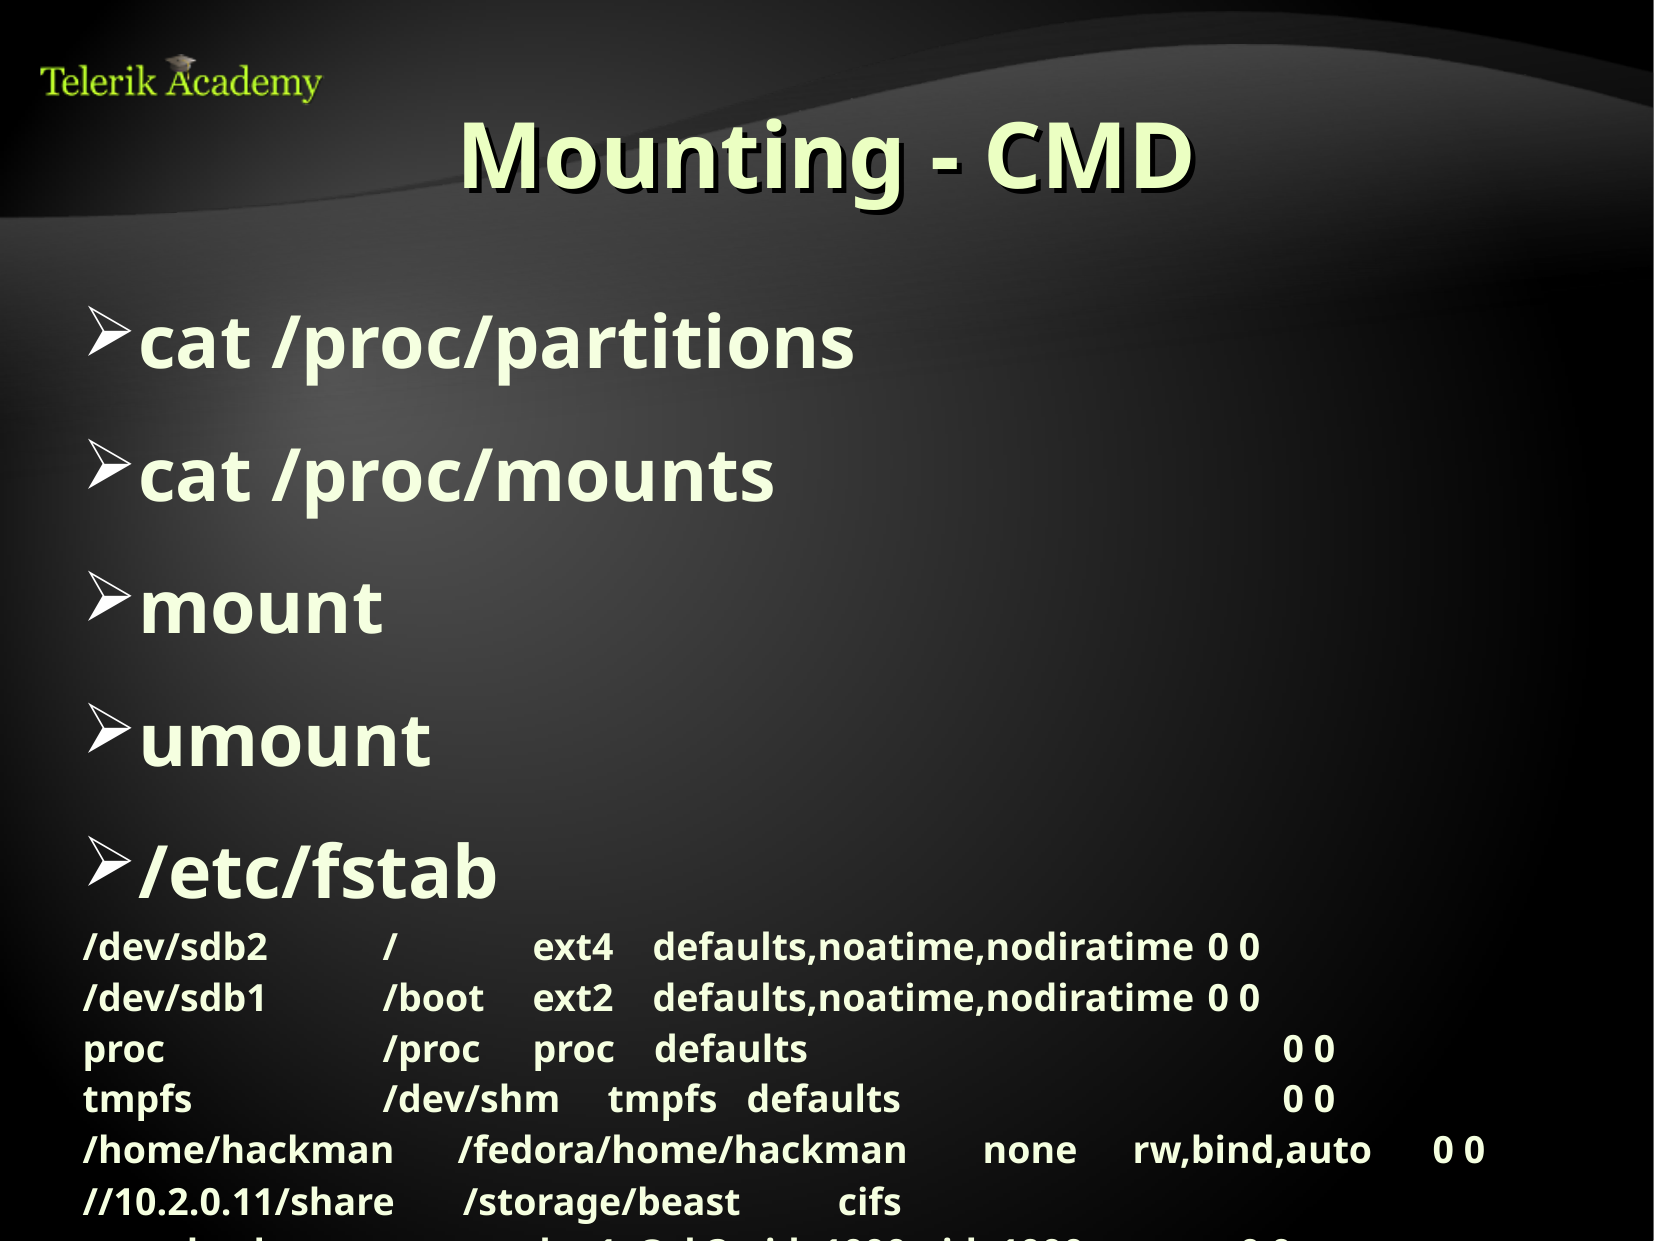

# Mounting - CMD
cat /proc/partitions
cat /proc/mounts
mount
umount
/etc/fstab
/dev/sdb2		/		ext4 defaults,noatime,nodiratime	0 0
/dev/sdb1		/boot	ext2 defaults,noatime,nodiratime	0 0
proc			/proc	proc defaults							0 0
tmpfs			/dev/shm	tmpfs defaults						0 0
/home/hackman	/fedora/home/hackman	none	rw,bind,auto	0 0
//10.2.0.11/share /storage/beast cifs user=hackman,password=p1r@tk3,uid=1000,gid=1000,noauto 0 0